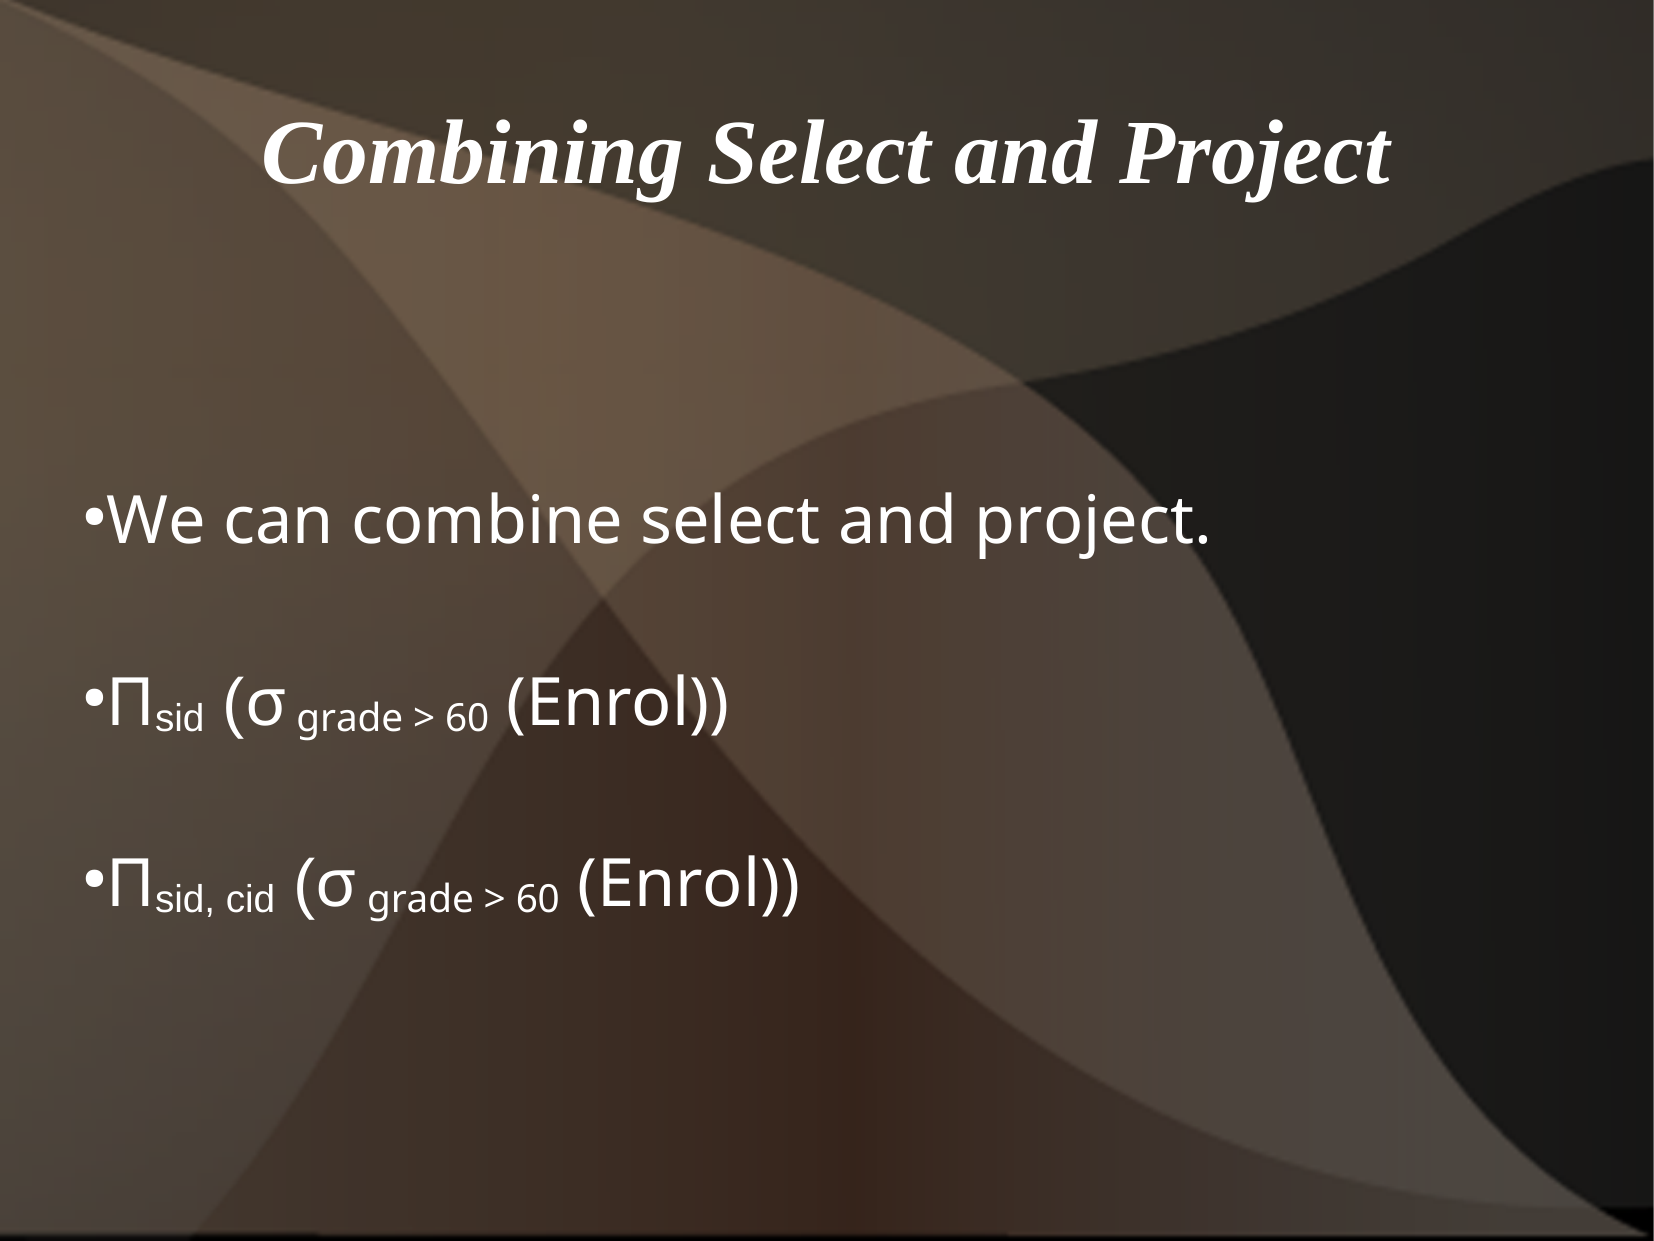

# Combining Select and Project
We can combine select and project.
Πsid (σ grade > 60 (Enrol))
Πsid, cid (σ grade > 60 (Enrol))